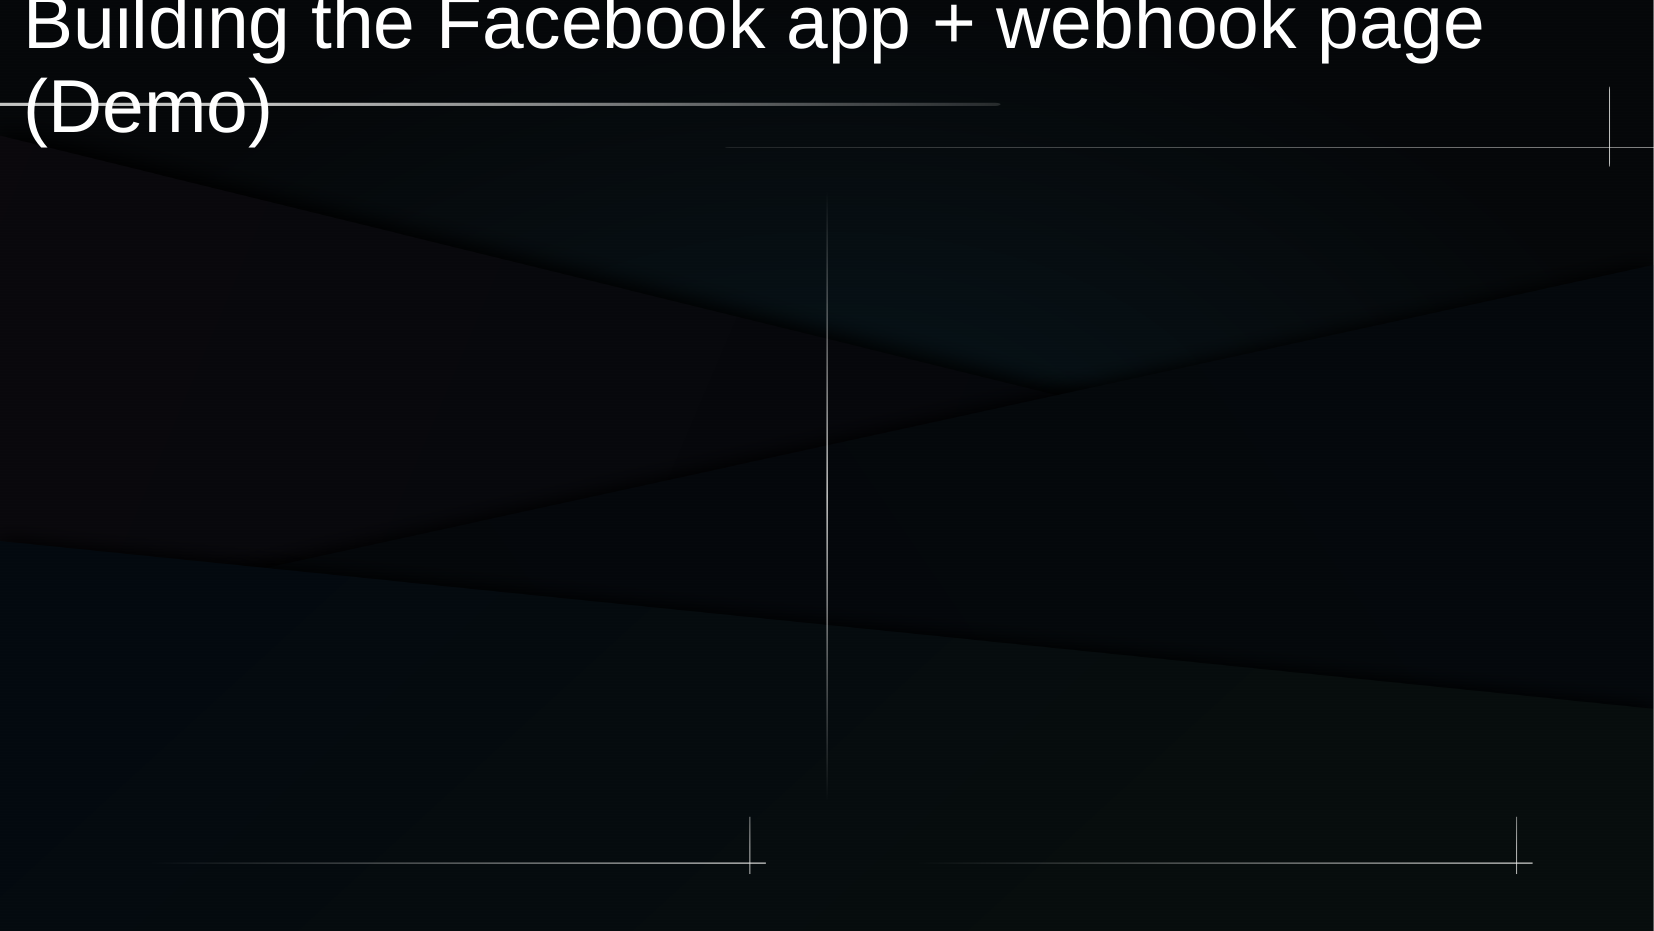

# Building the Facebook app + webhook page (Demo)